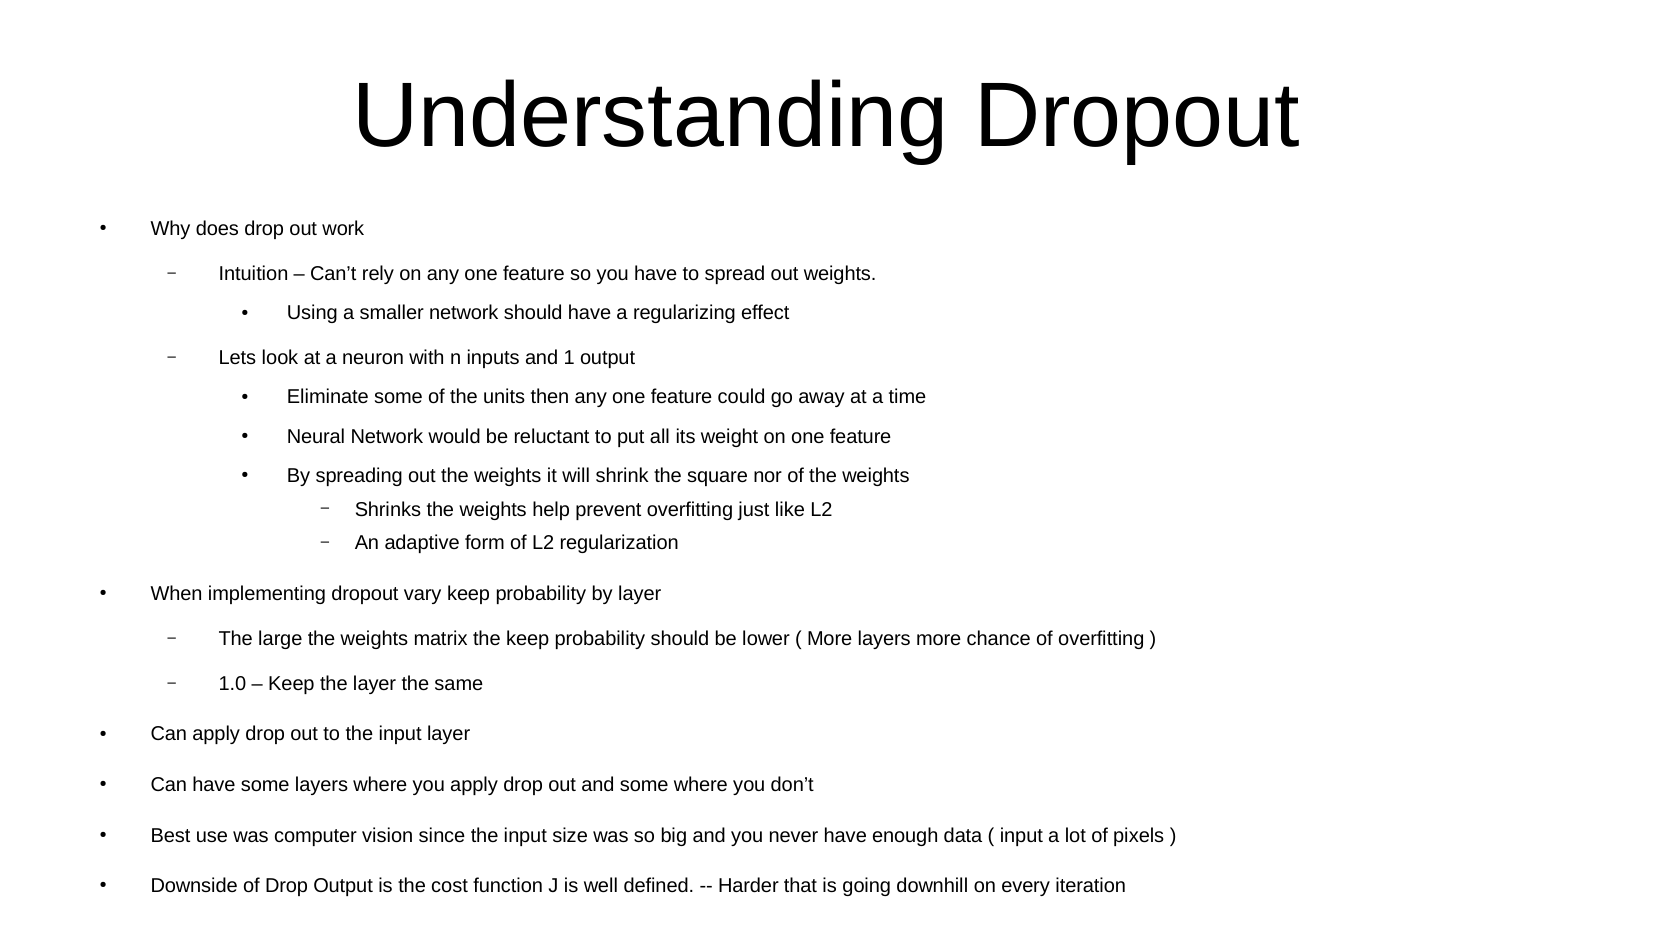

# Understanding Dropout
Why does drop out work
Intuition – Can’t rely on any one feature so you have to spread out weights.
Using a smaller network should have a regularizing effect
Lets look at a neuron with n inputs and 1 output
Eliminate some of the units then any one feature could go away at a time
Neural Network would be reluctant to put all its weight on one feature
By spreading out the weights it will shrink the square nor of the weights
Shrinks the weights help prevent overfitting just like L2
An adaptive form of L2 regularization
When implementing dropout vary keep probability by layer
The large the weights matrix the keep probability should be lower ( More layers more chance of overfitting )
1.0 – Keep the layer the same
Can apply drop out to the input layer
Can have some layers where you apply drop out and some where you don’t
Best use was computer vision since the input size was so big and you never have enough data ( input a lot of pixels )
Downside of Drop Output is the cost function J is well defined. -- Harder that is going downhill on every iteration